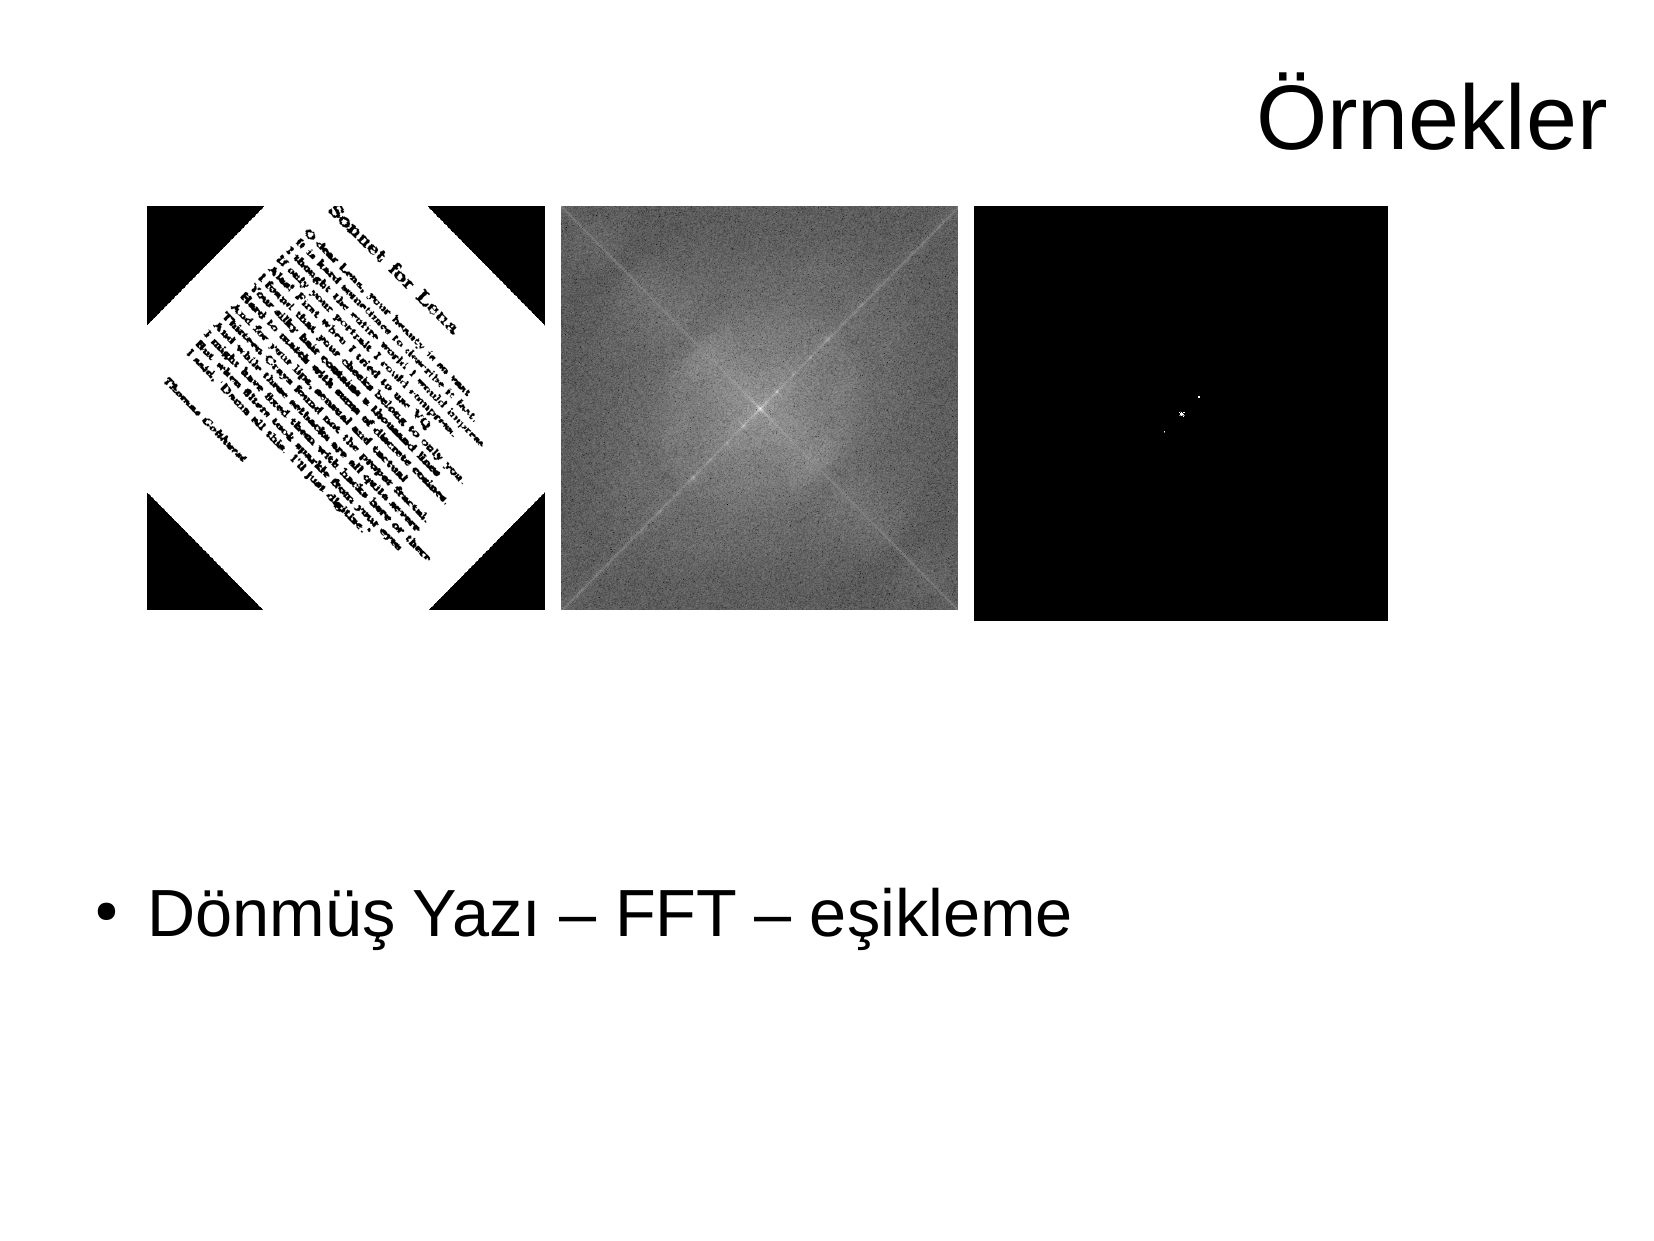

# Örnekler
Dönmüş Yazı – FFT – eşikleme